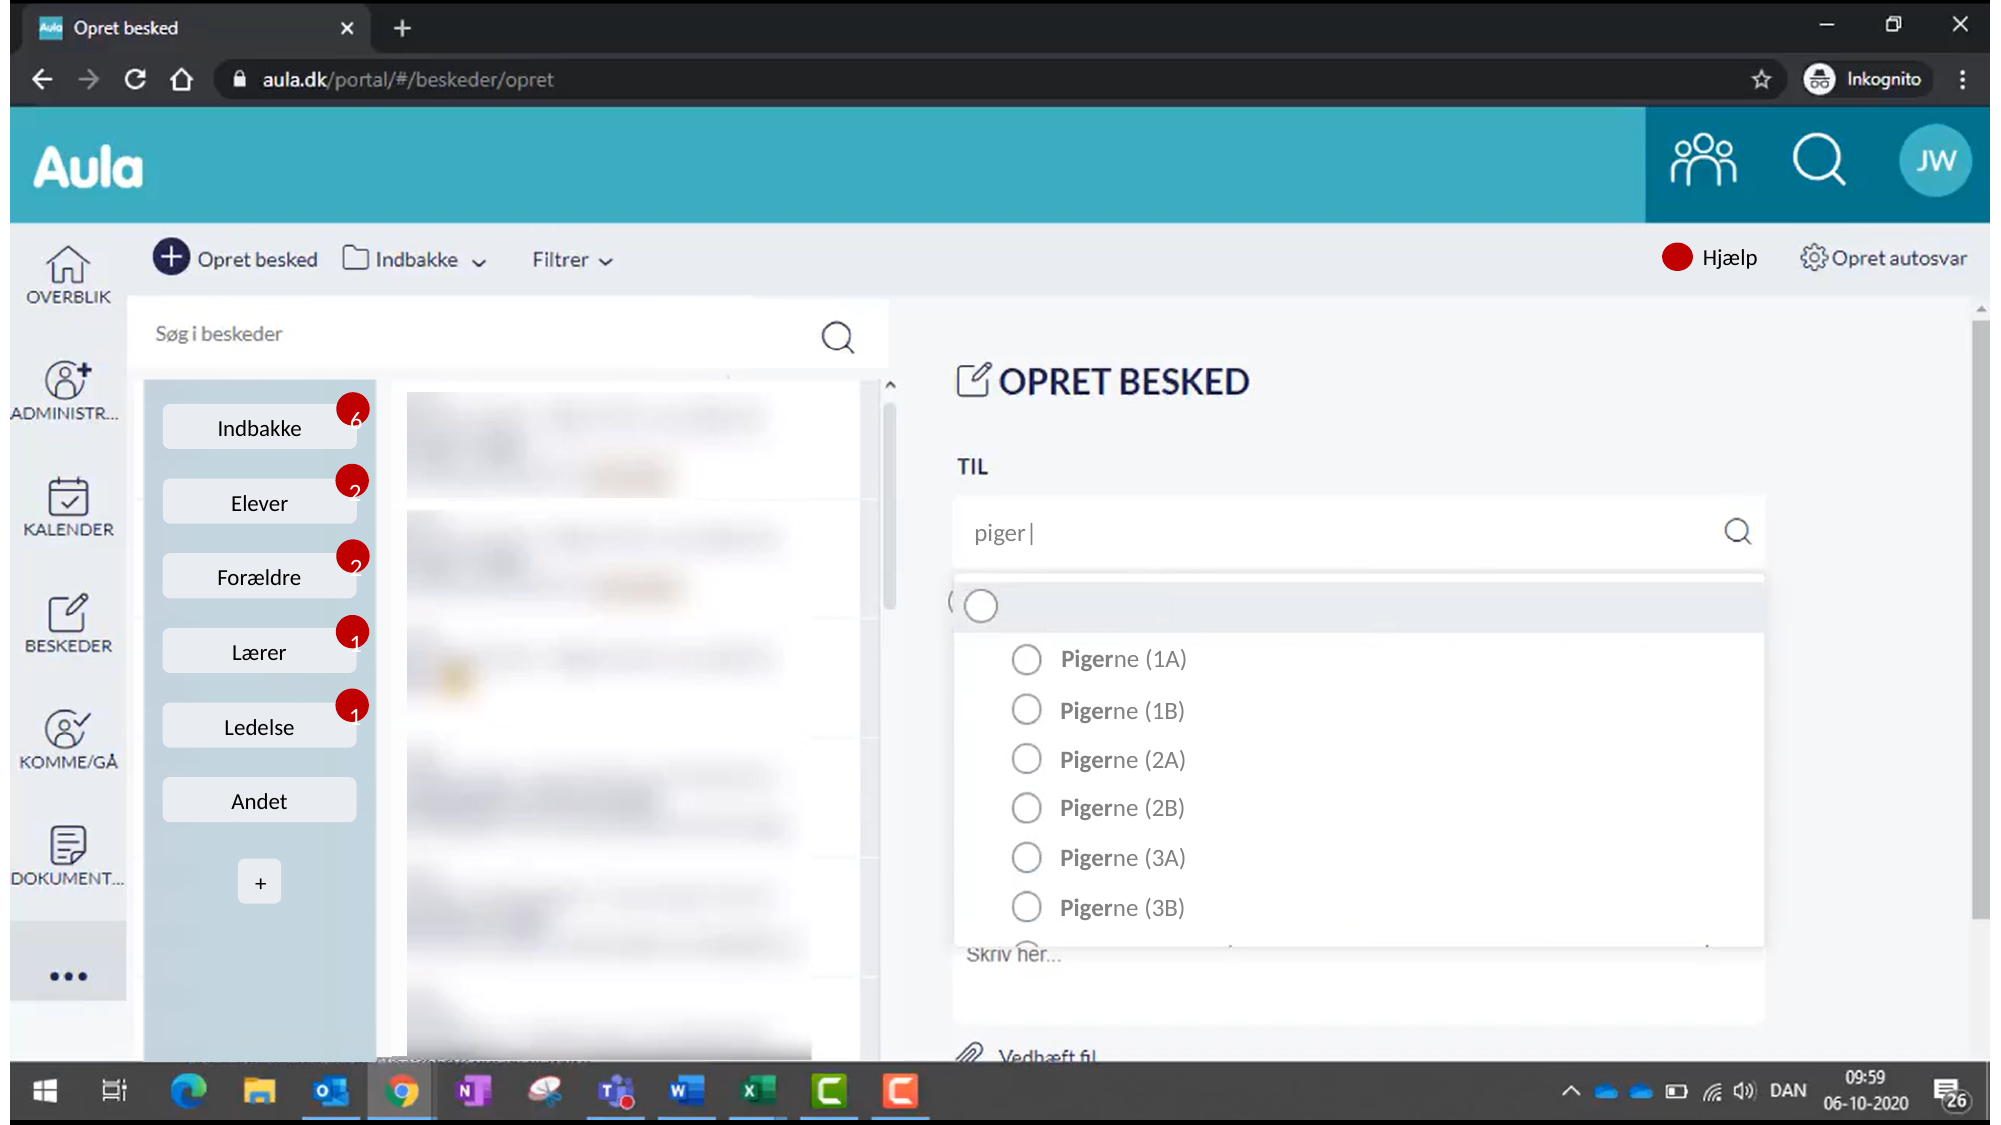

Hjælp
6
Indbakke
2
Elever
piger|
2
Forældre
1
Lærer
Pigerne (1A)
Pigerne (1B)
1
Ledelse
Pigerne (2A)
Andet
Pigerne (2B)
Pigerne (3A)
+
Pigerne (3B)